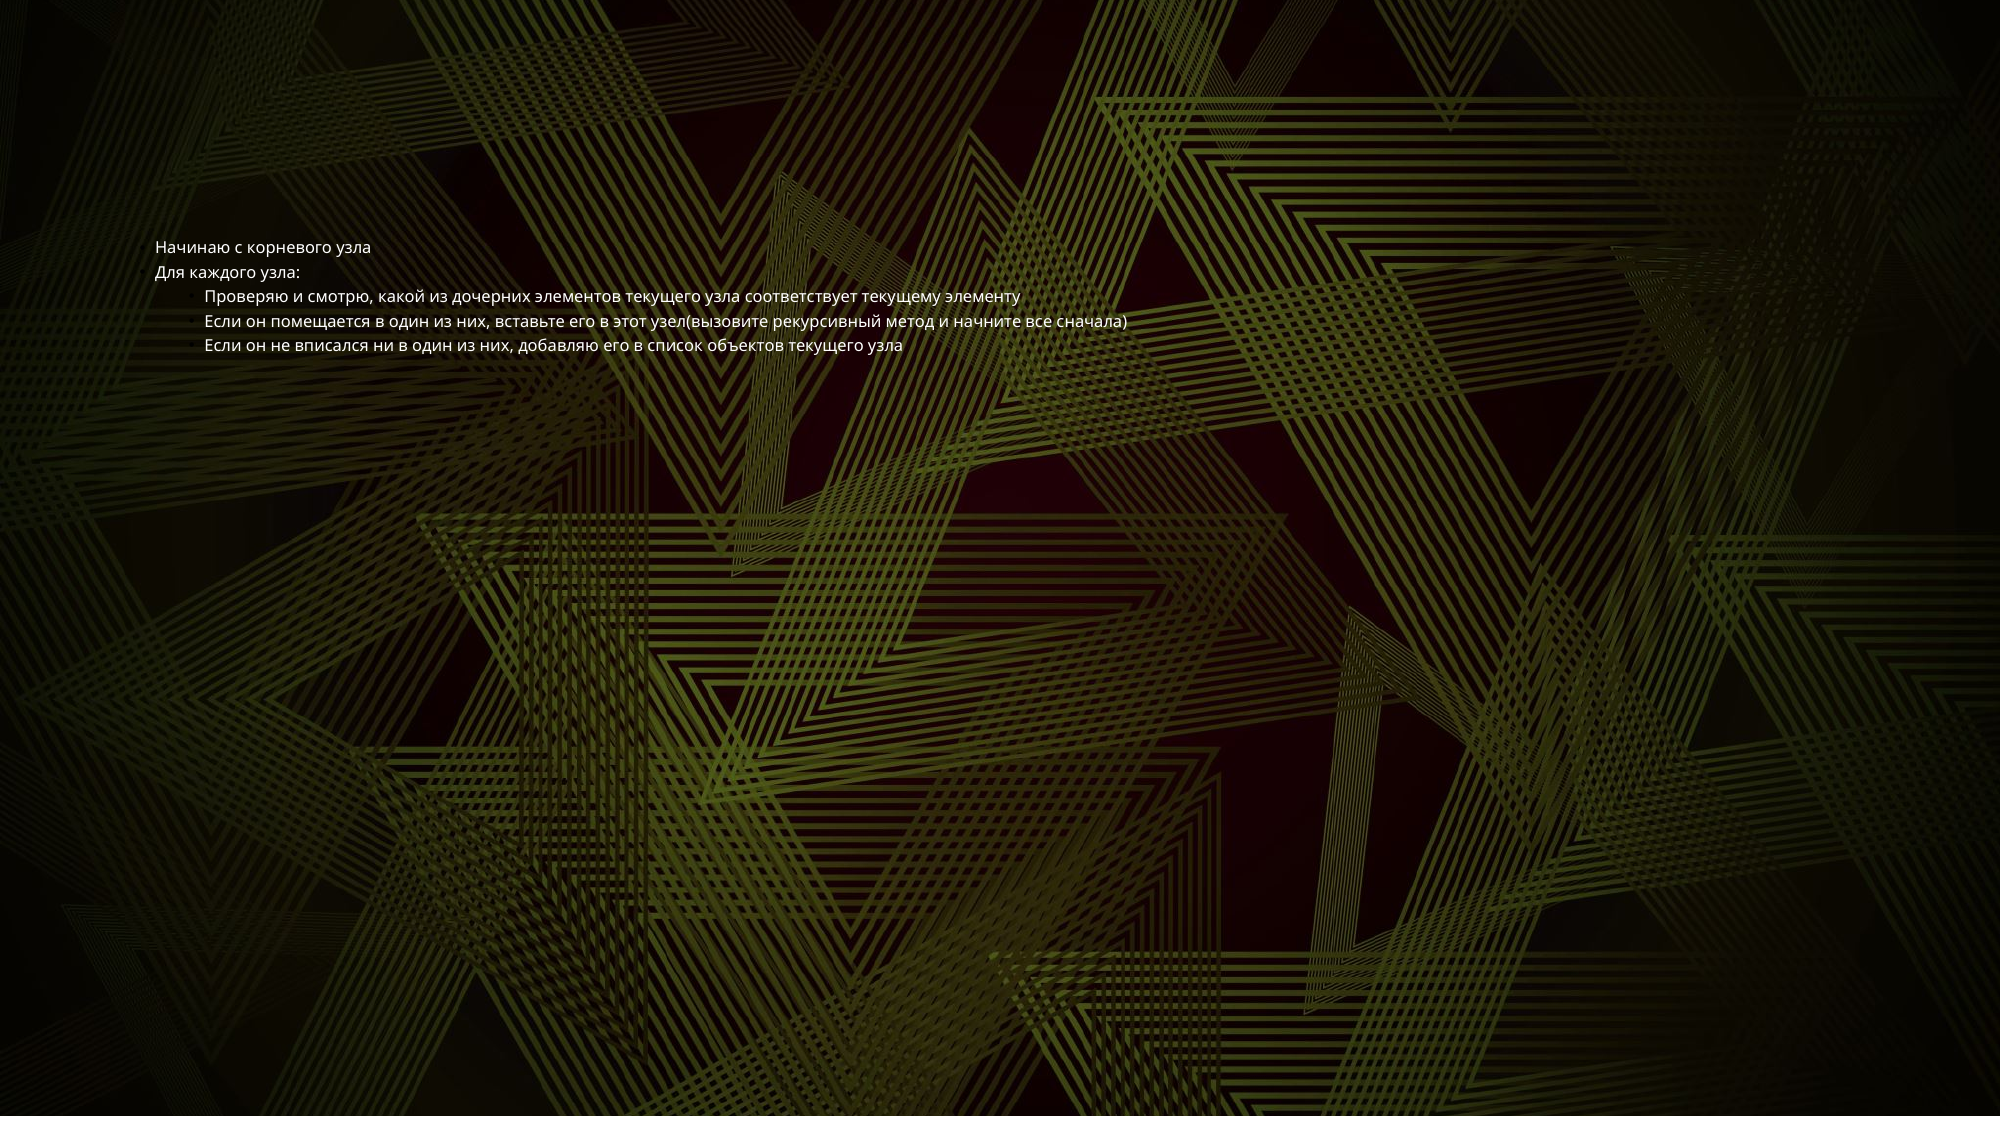

# Начинаю с корневого узла
Для каждого узла:
Проверяю и смотрю, какой из дочерних элементов текущего узла соответствует текущему элементу
Если он помещается в один из них, вставьте его в этот узел(вызовите рекурсивный метод и начните все сначала)
Если он не вписался ни в один из них, добавляю его в список объектов текущего узла